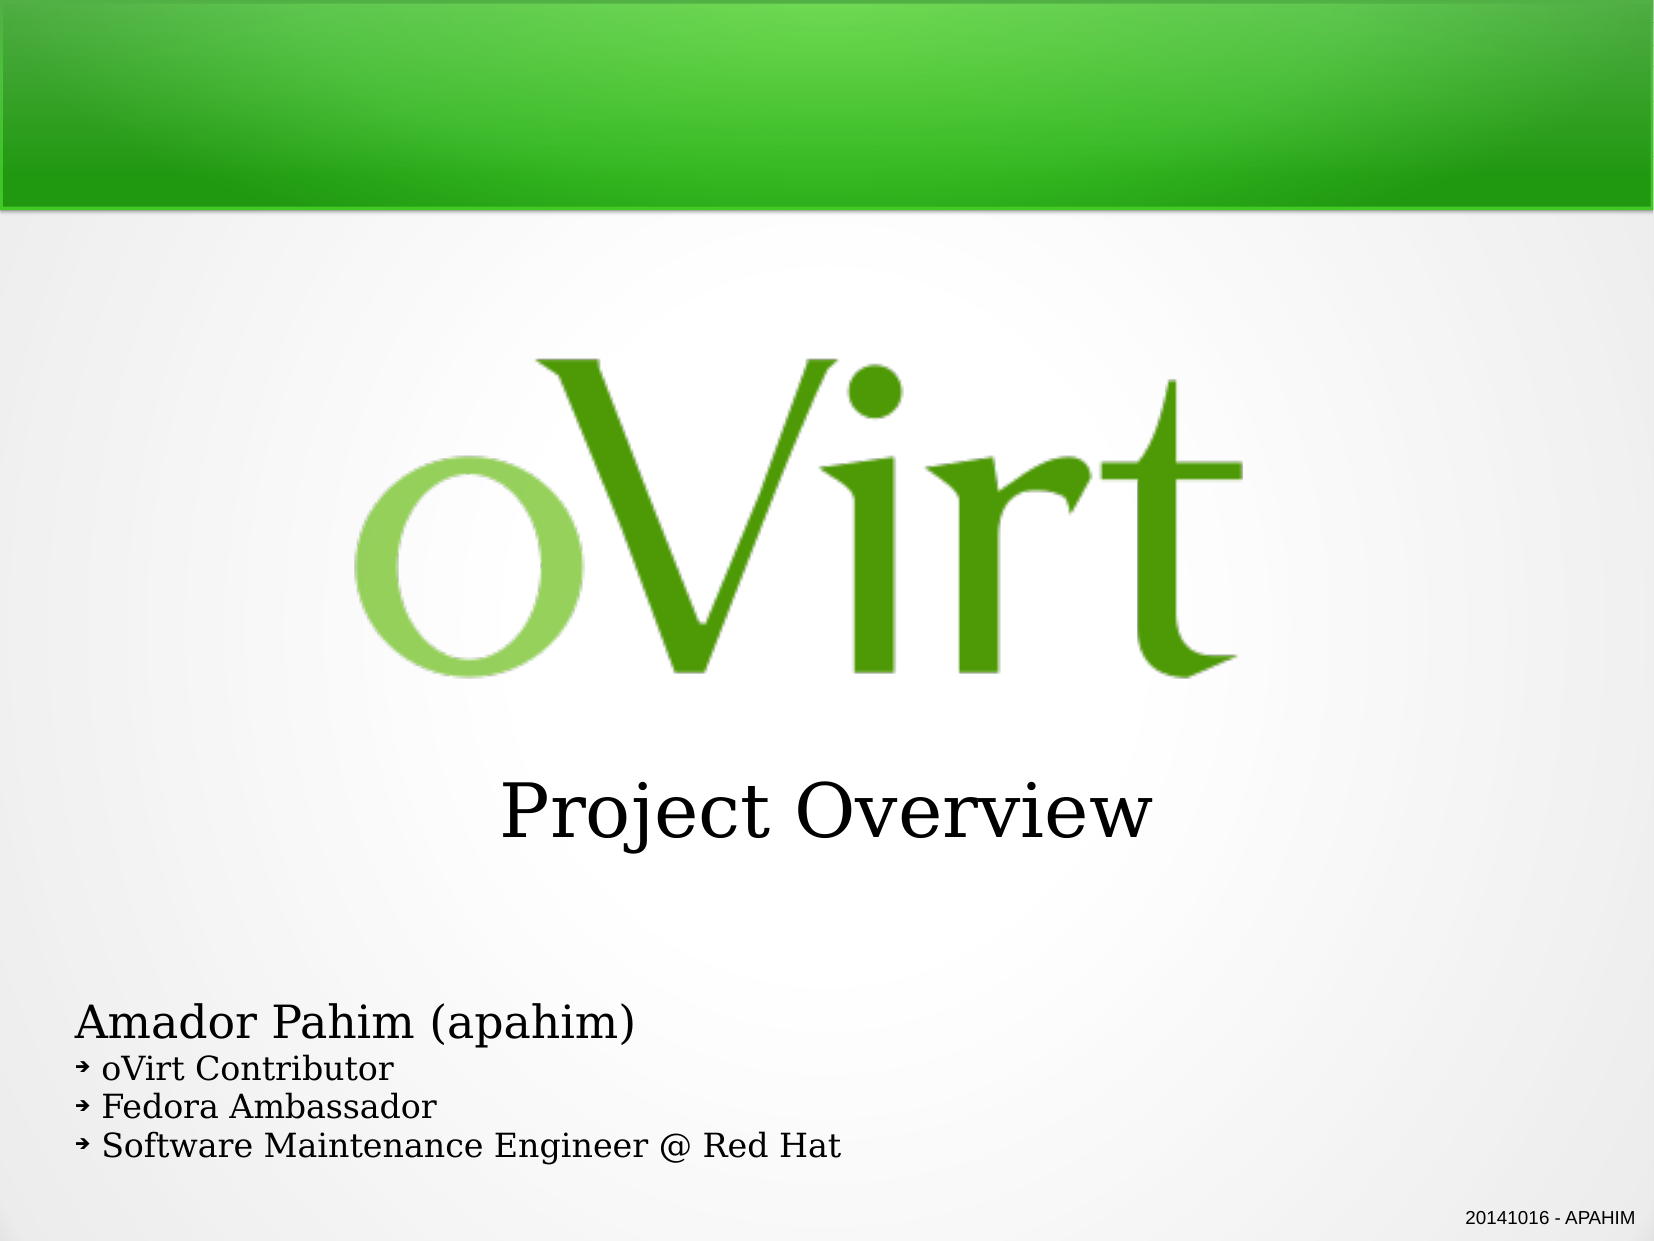

# Project Overview
Amador Pahim (apahim)
 oVirt Contributor
 Fedora Ambassador
 Software Maintenance Engineer @ Red Hat
20141016 - APAHIM